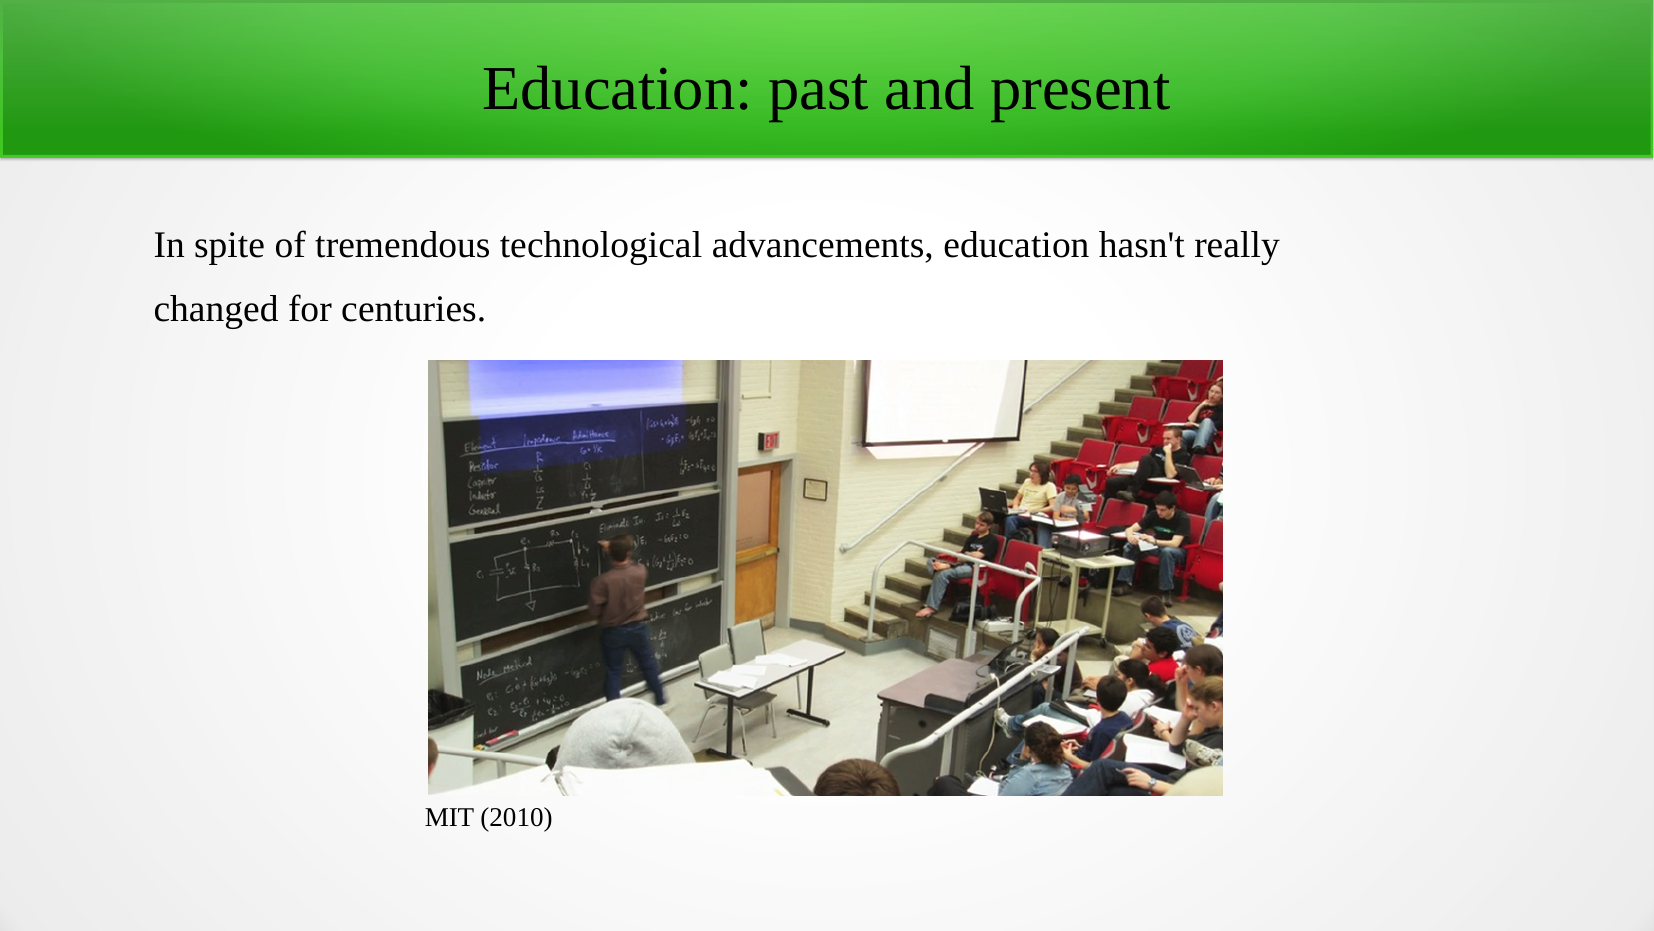

# Education: past and present
In spite of tremendous technological advancements, education hasn't really
changed for centuries.
 MIT (2010)